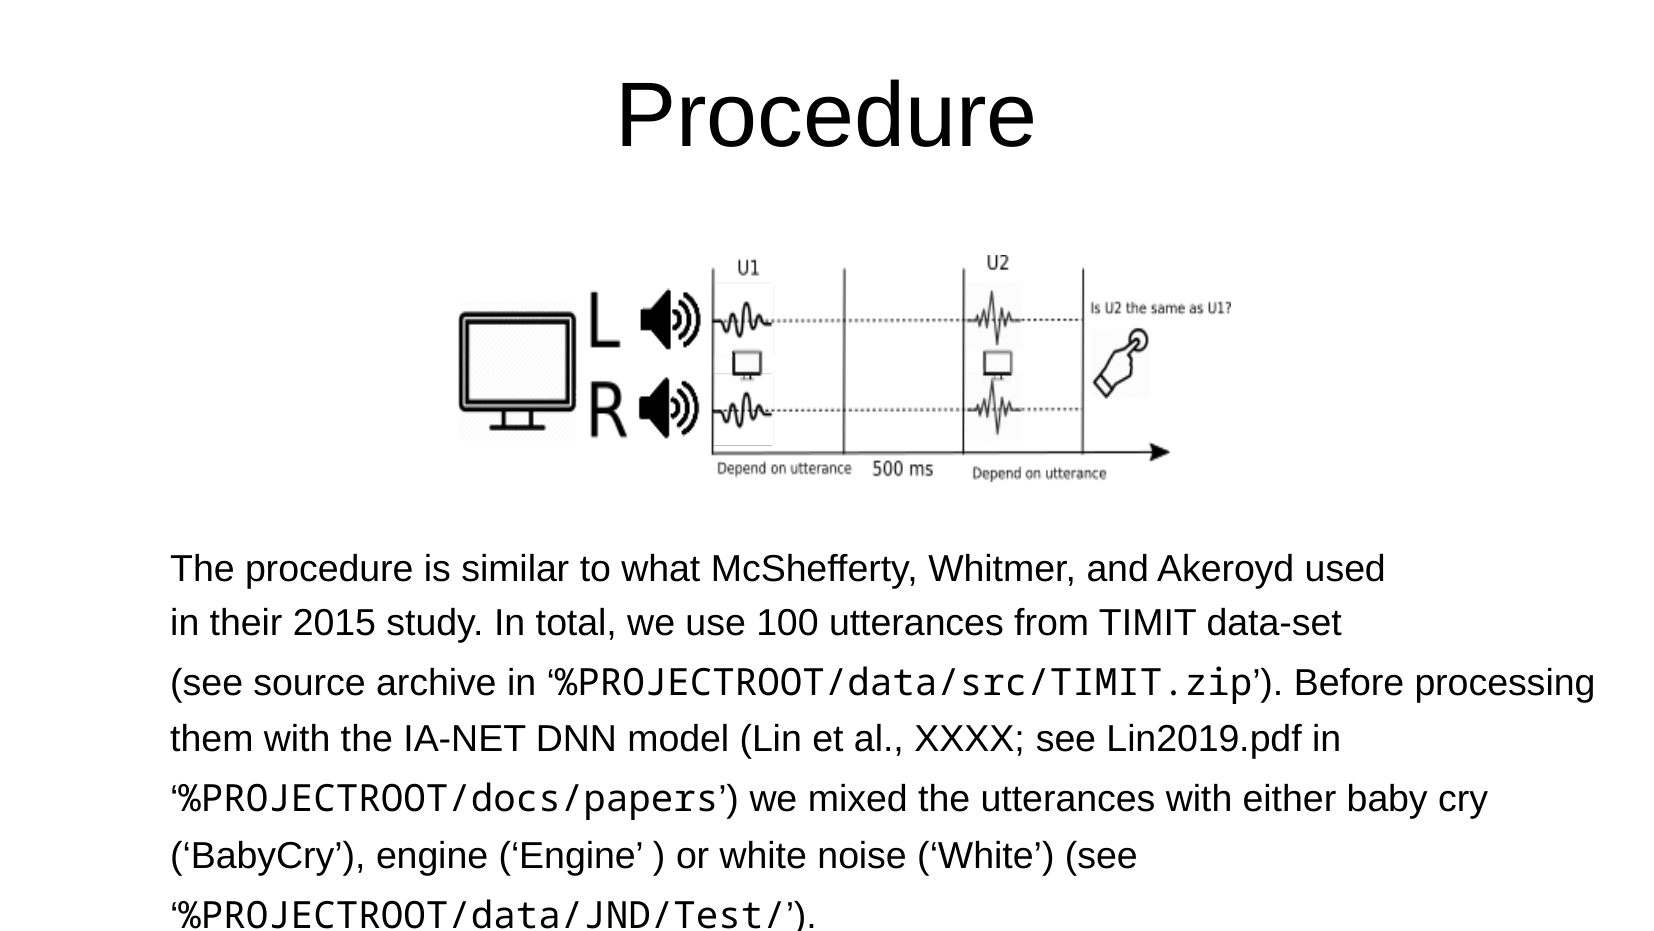

# Procedure
The procedure is similar to what McShefferty, Whitmer, and Akeroyd used
in their 2015 study. In total, we use 100 utterances from TIMIT data-set
(see source archive in ‘%PROJECTROOT/data/src/TIMIT.zip’). Before processing
them with the IA-NET DNN model (Lin et al., XXXX; see Lin2019.pdf in
‘%PROJECTROOT/docs/papers’) we mixed the utterances with either baby cry
(‘BabyCry’), engine (‘Engine’ ) or white noise (‘White’) (see
‘%PROJECTROOT/data/JND/Test/’).